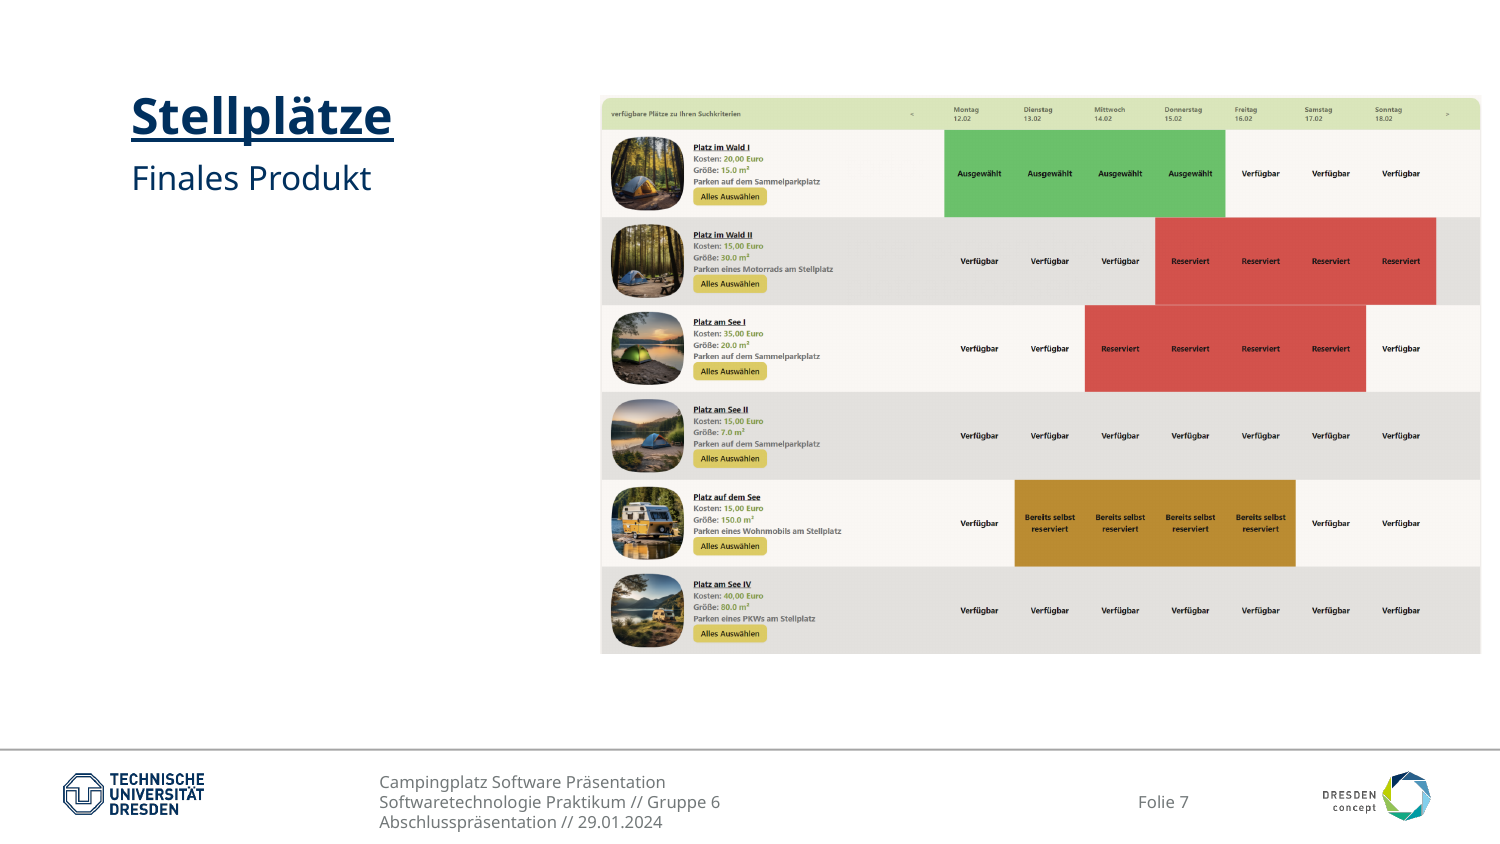

# Stellplätze
todo:
inser screenshot von der plotcatalog seite
Finales Produkt